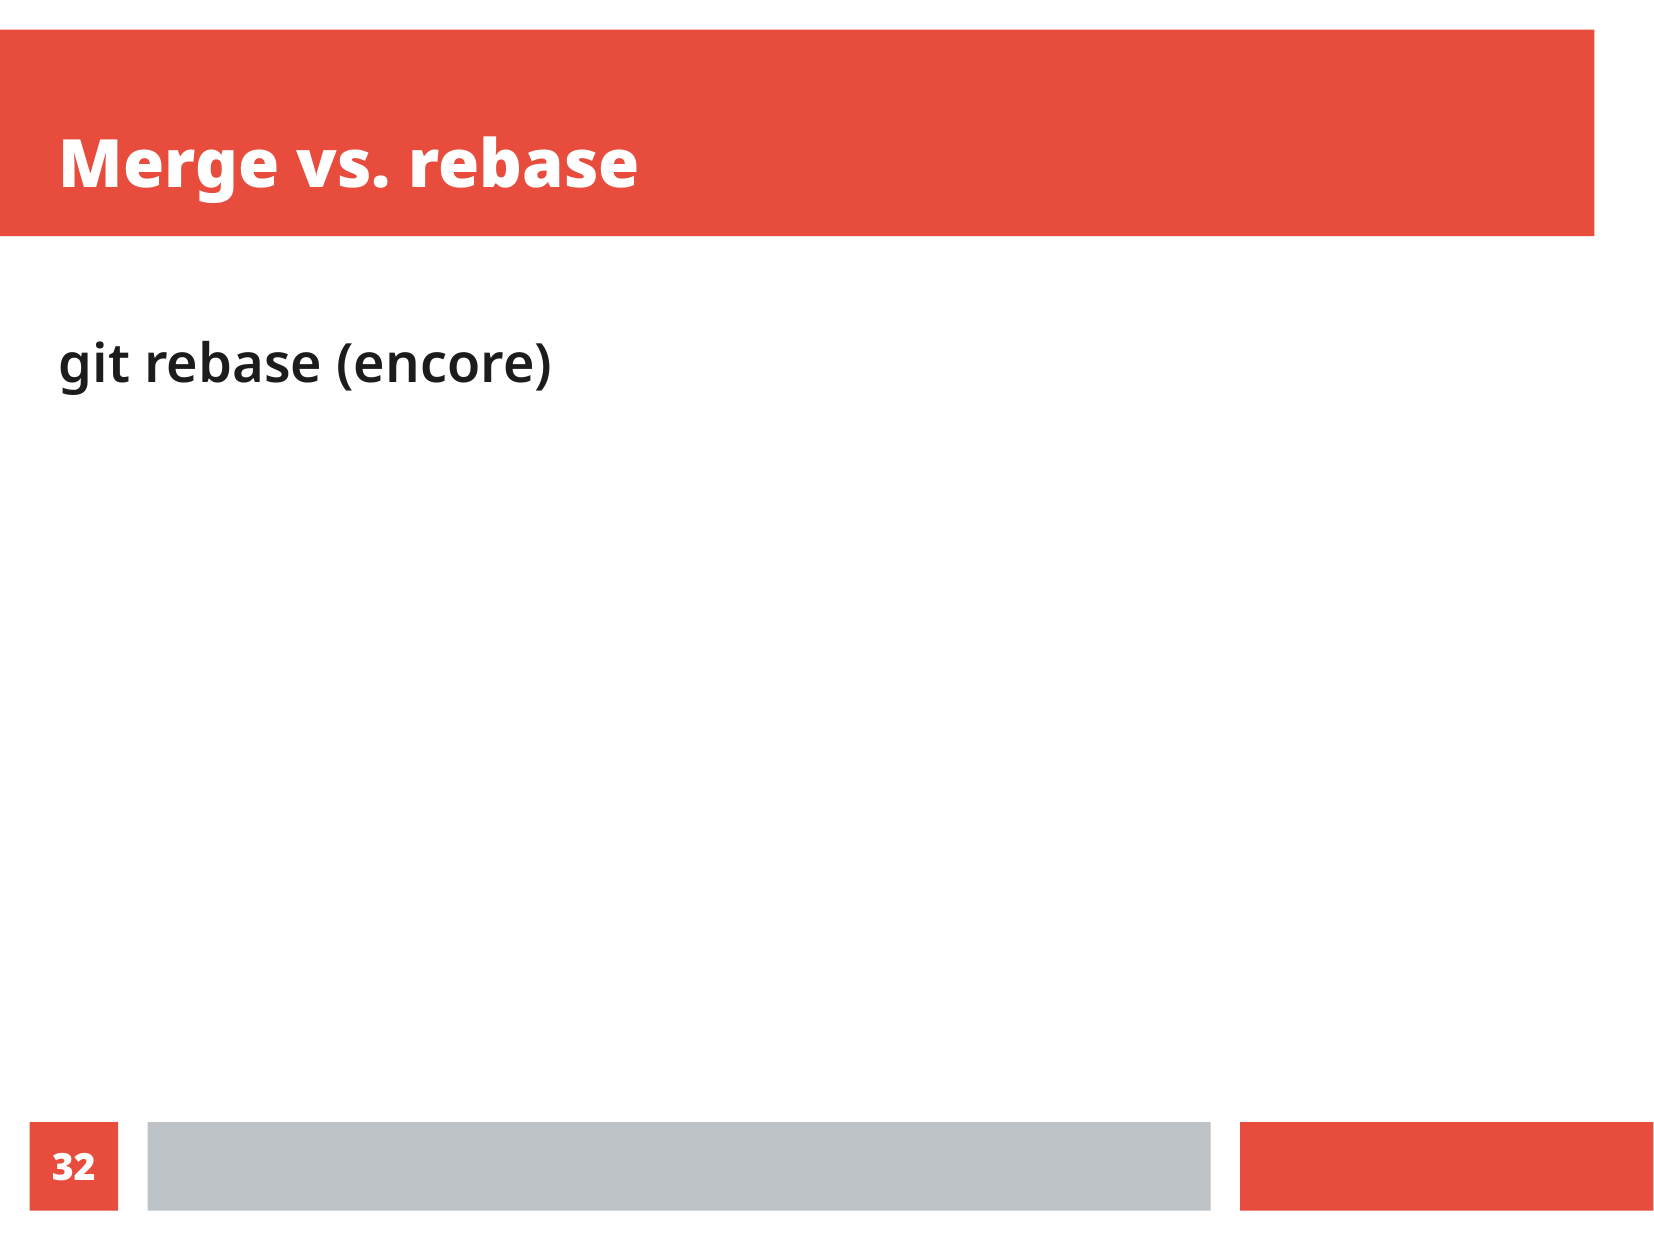

# Merge vs. rebase
git rebase (encore)
32